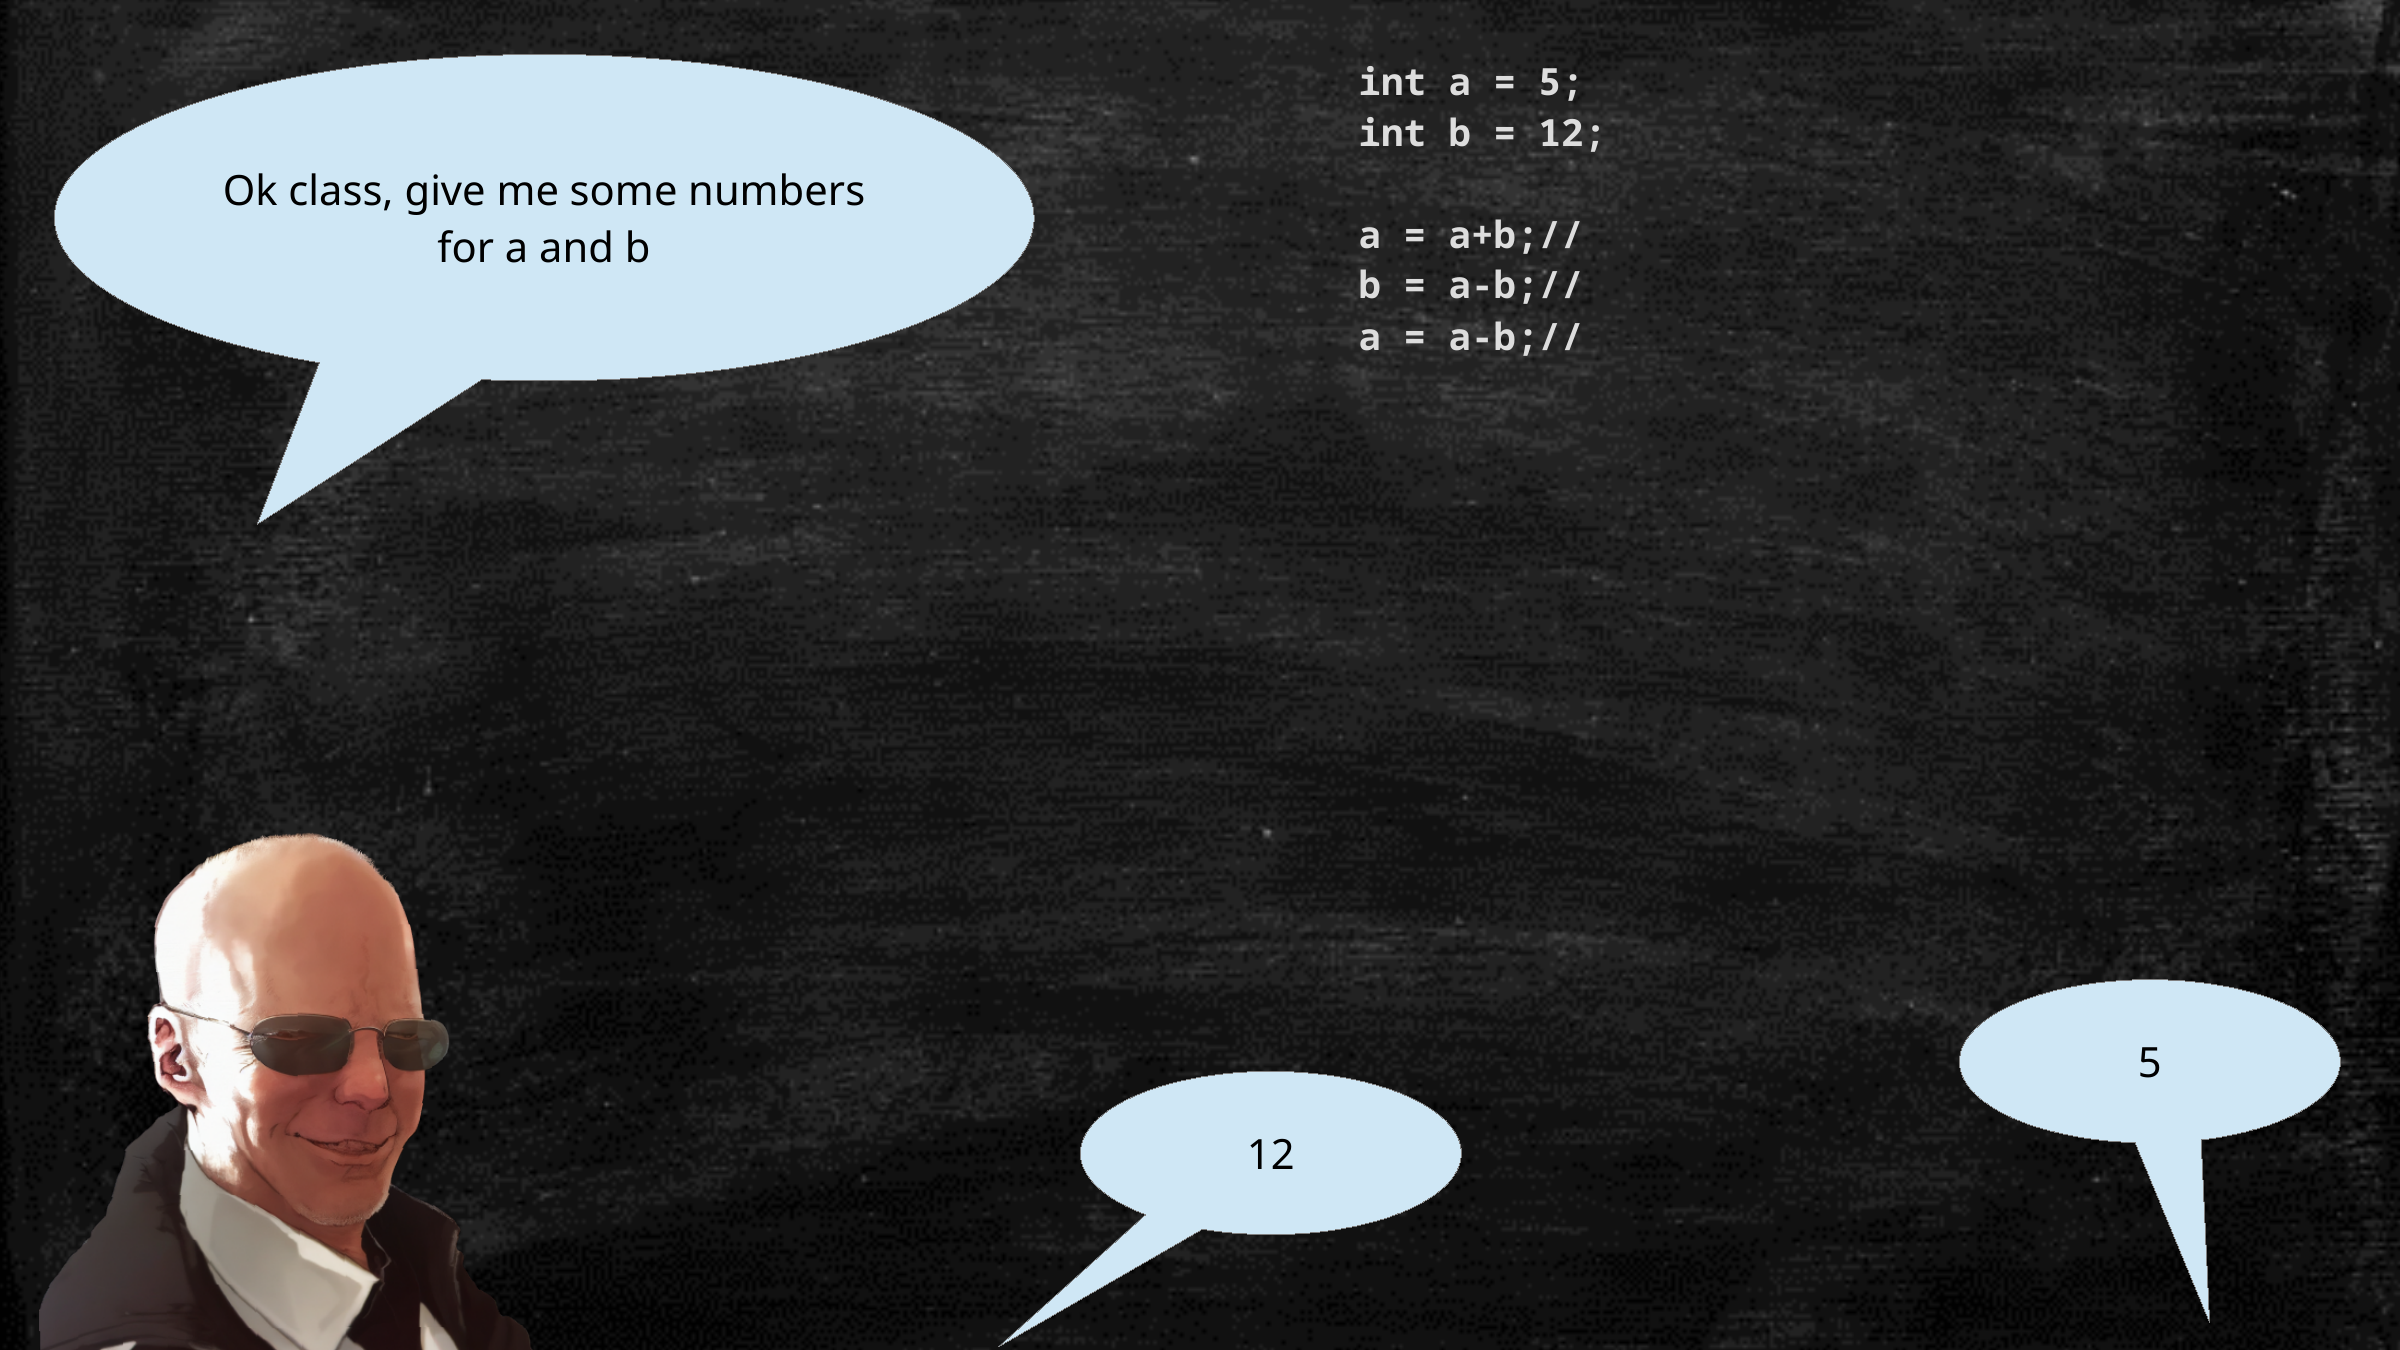

int a = 5;
int b = 12;
a = a+b;//
b = a-b;//
a = a-b;//
Ok class, give me some numbers
for a and b
5
12